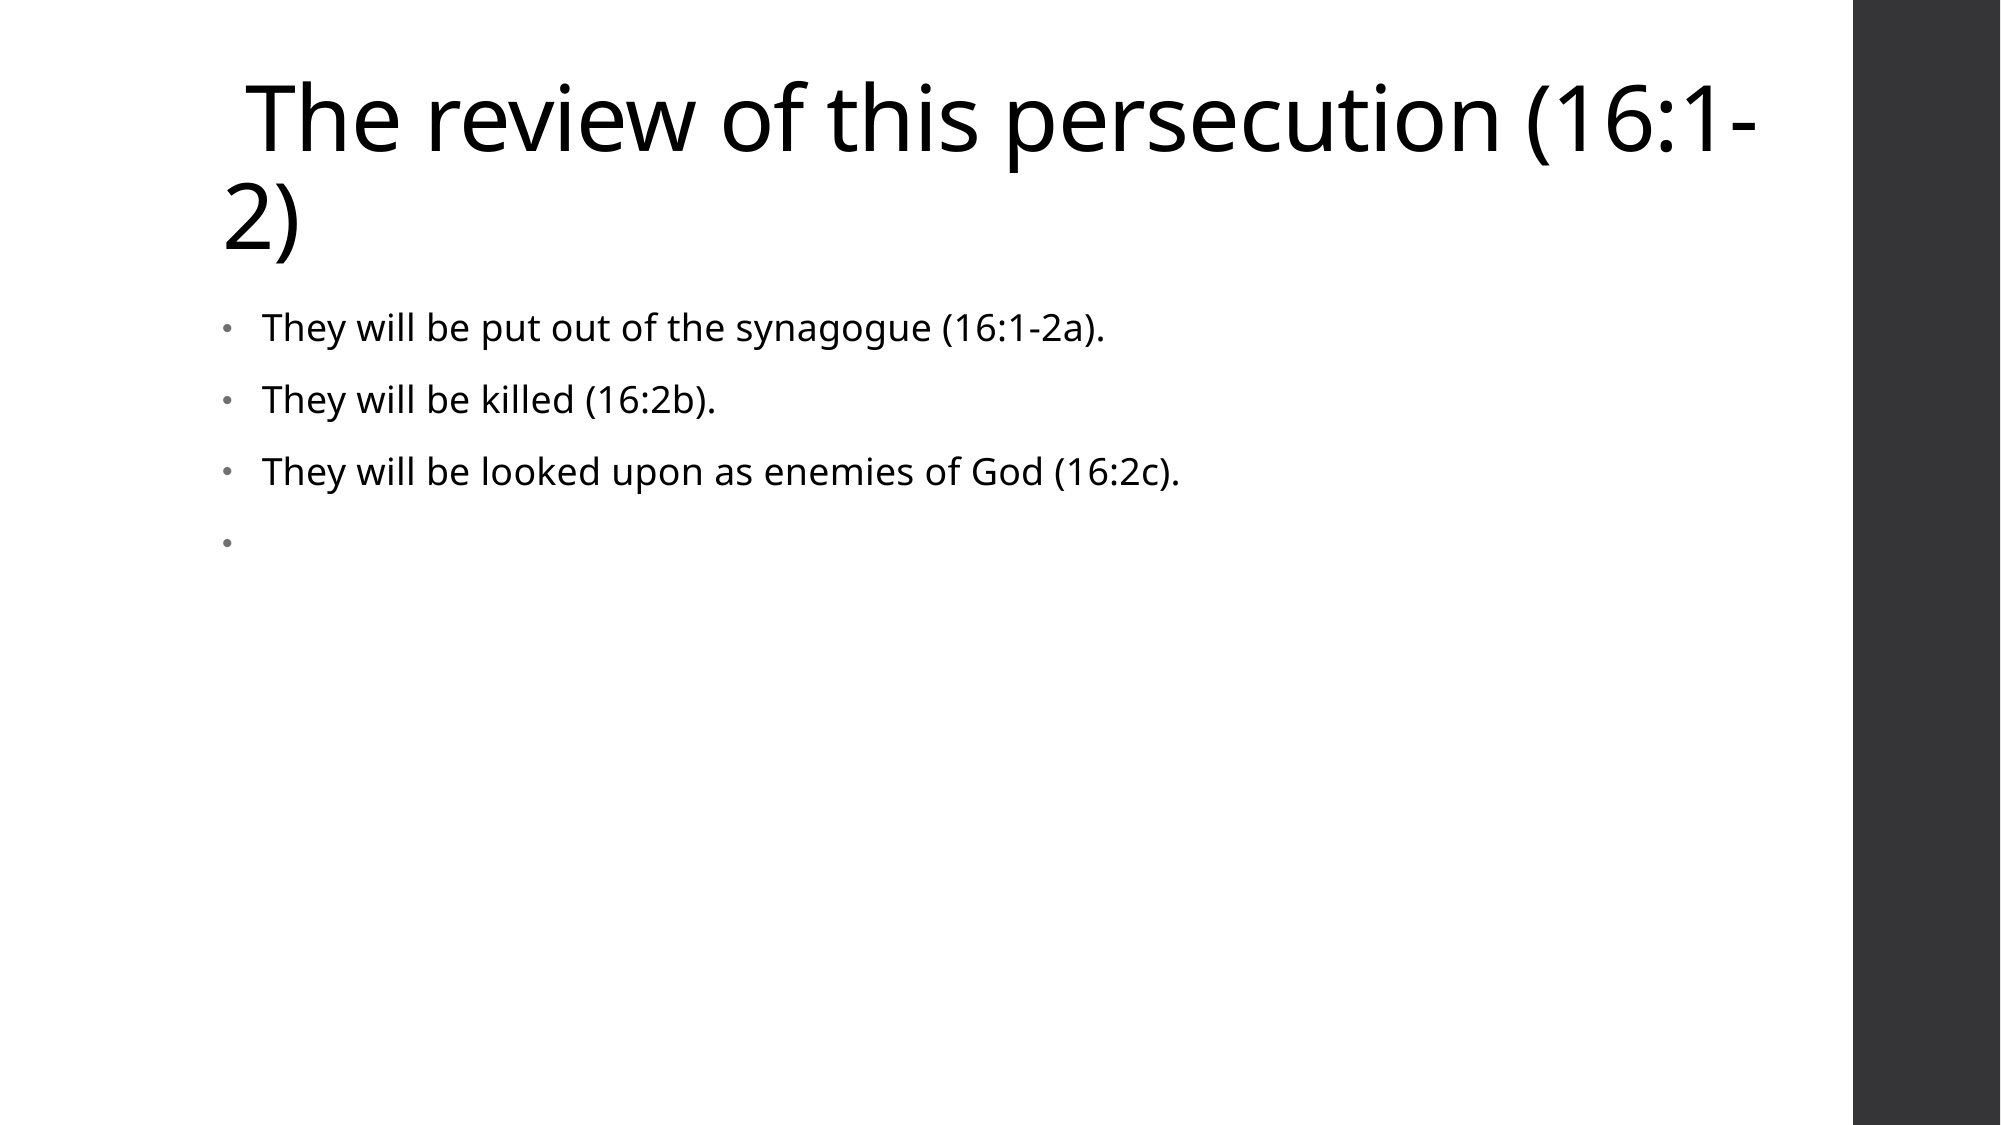

# The review of this persecution (16:1-2)
 They will be put out of the synagogue (16:1-2a).
 They will be killed (16:2b).
 They will be looked upon as enemies of God (16:2c).